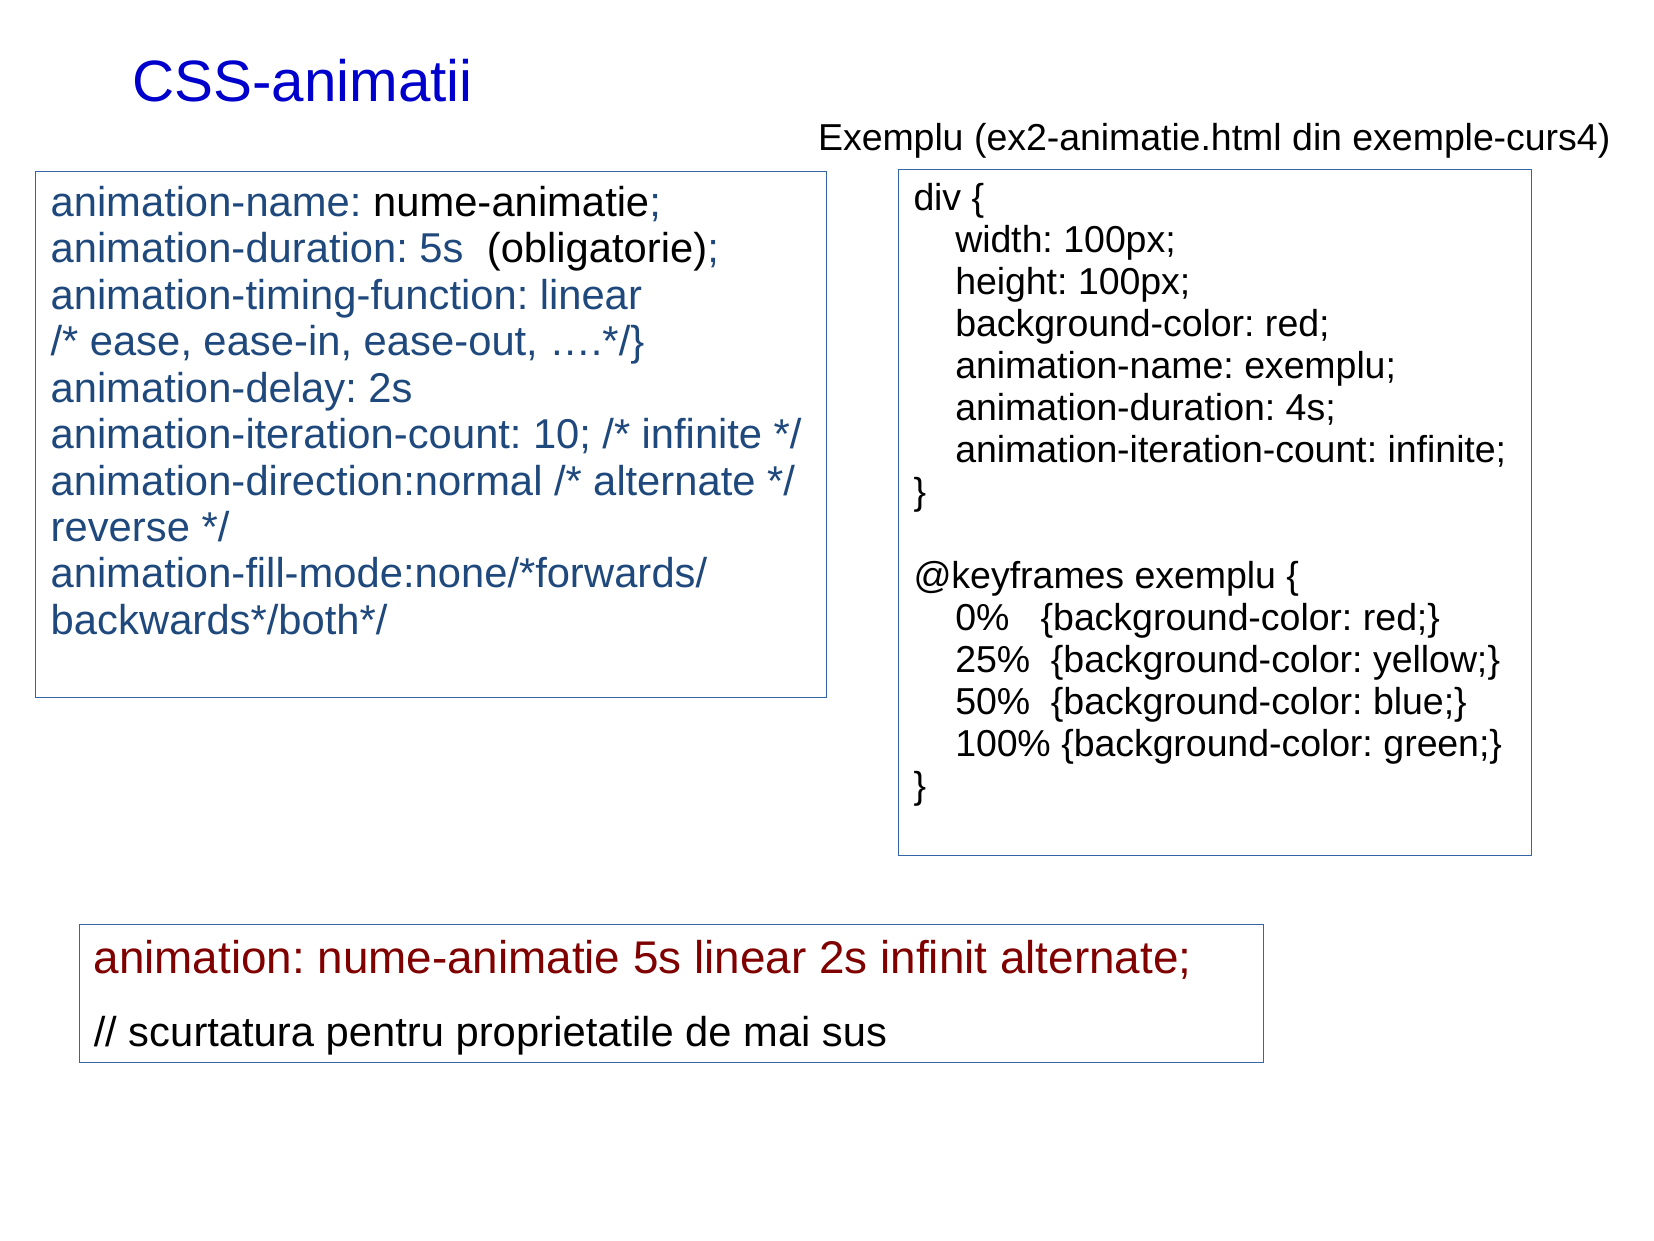

CSS-animatii
Exemplu (ex2-animatie.html din exemple-curs4)
div {
 width: 100px;
 height: 100px;
 background-color: red;
 animation-name: exemplu;
 animation-duration: 4s;
 animation-iteration-count: infinite;
}
@keyframes exemplu {
 0% {background-color: red;}
 25% {background-color: yellow;}
 50% {background-color: blue;}
 100% {background-color: green;}
}
animation-name: nume-animatie;
animation-duration: 5s (obligatorie);
animation-timing-function: linear
/* ease, ease-in, ease-out, ….*/}
animation-delay: 2s
animation-iteration-count: 10; /* infinite */
animation-direction:normal /* alternate */ reverse */
animation-fill-mode:none/*forwards/backwards*/both*/
animation: nume-animatie 5s linear 2s infinit alternate;
// scurtatura pentru proprietatile de mai sus